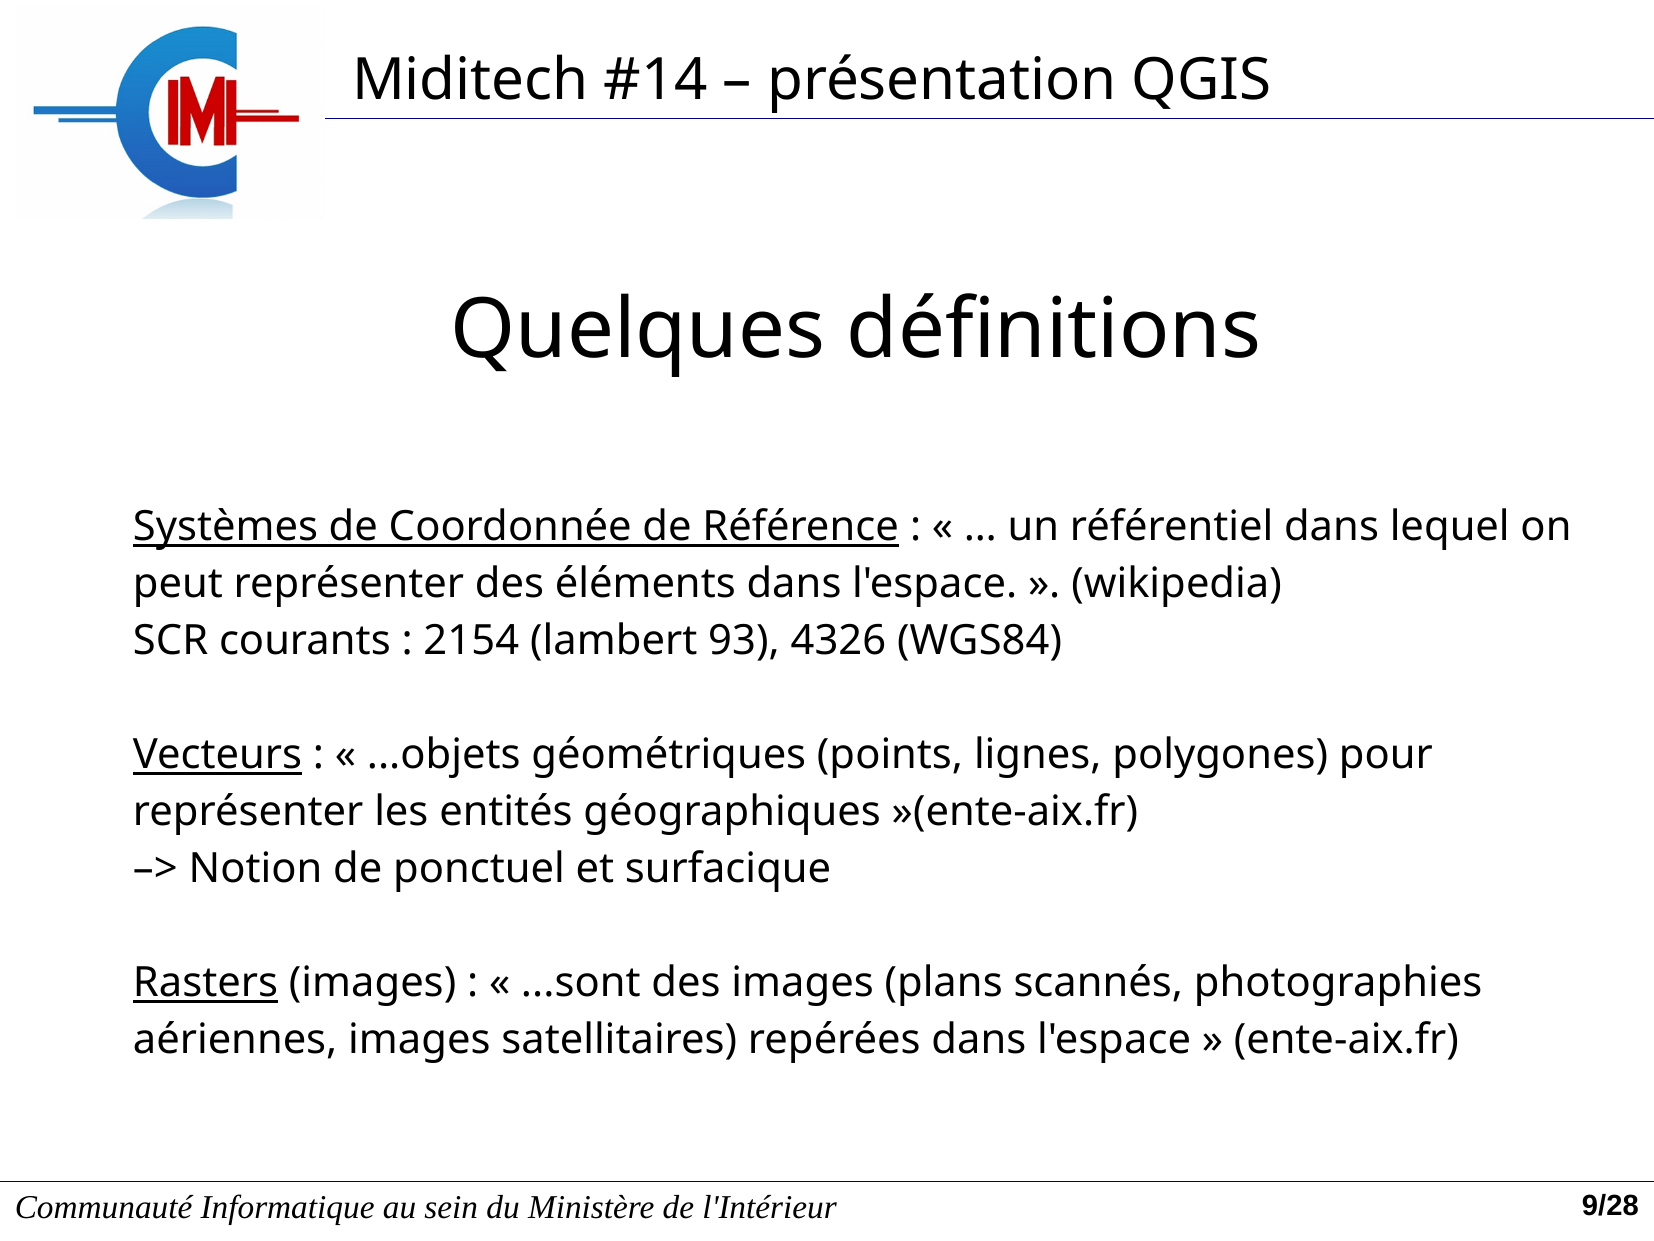

Miditech #14 – présentation QGIS
Quelques définitions
Systèmes de Coordonnée de Référence : « … un référentiel dans lequel on peut représenter des éléments dans l'espace. ». (wikipedia)
SCR courants : 2154 (lambert 93), 4326 (WGS84)
Vecteurs : « ...objets géométriques (points, lignes, polygones) pour représenter les entités géographiques »(ente-aix.fr)
–> Notion de ponctuel et surfacique
Rasters (images) : « ...sont des images (plans scannés, photographies aériennes, images satellitaires) repérées dans l'espace » (ente-aix.fr)